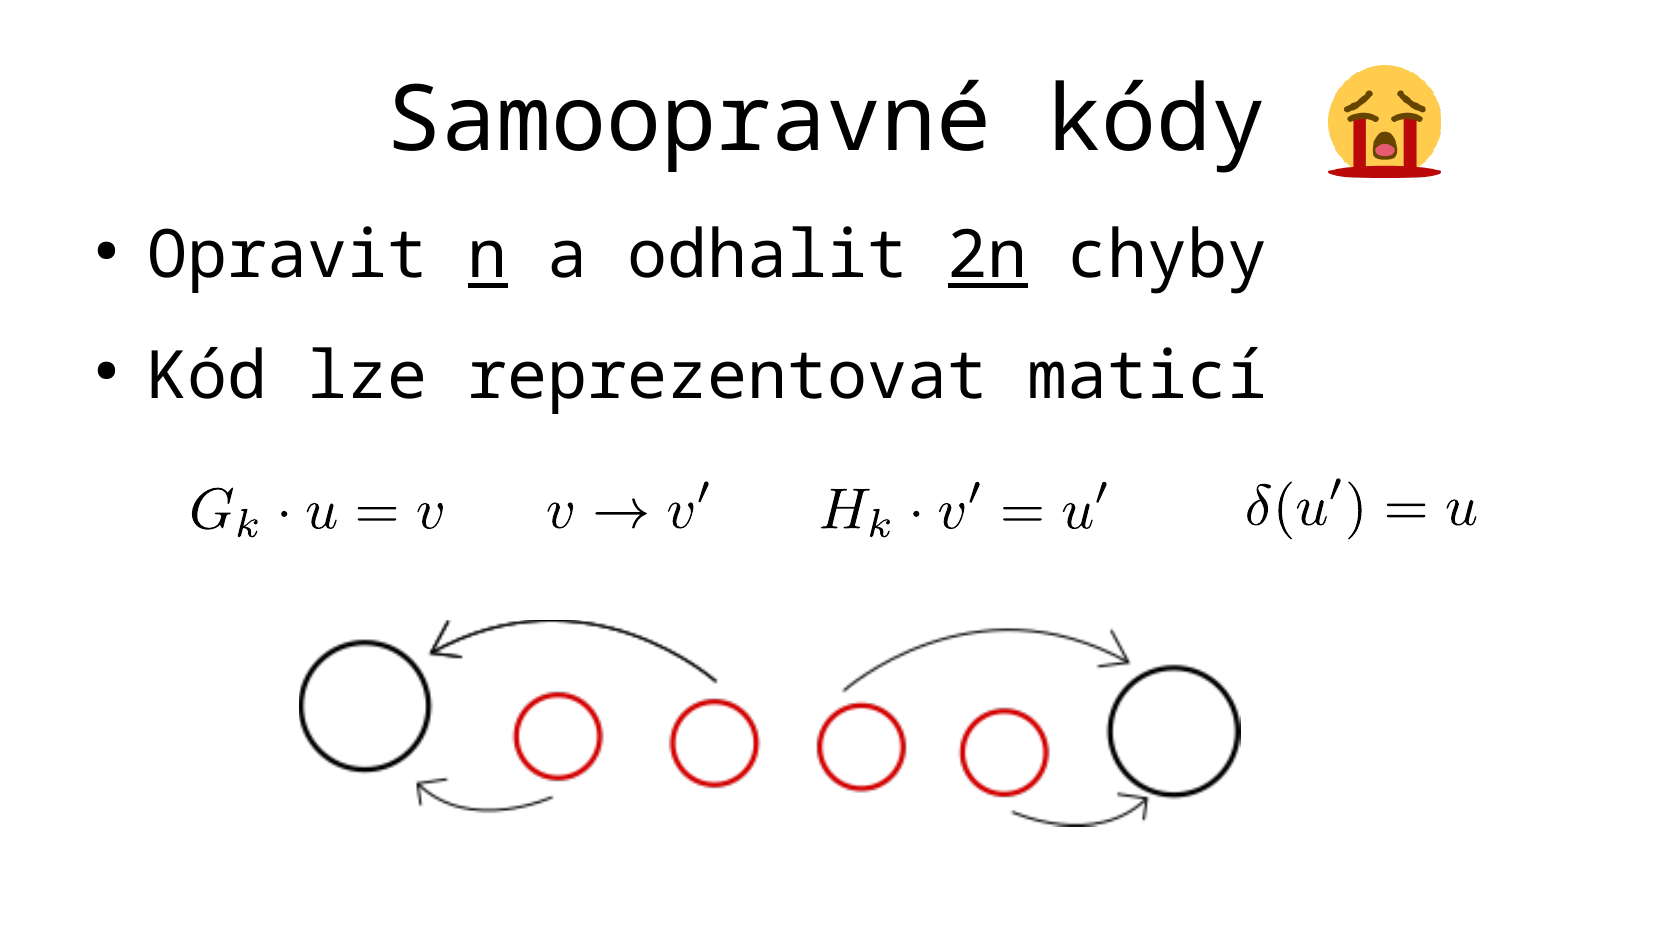

# Samoopravné kódy
Opravit n a odhalit 2n chyby
Kód lze reprezentovat maticí